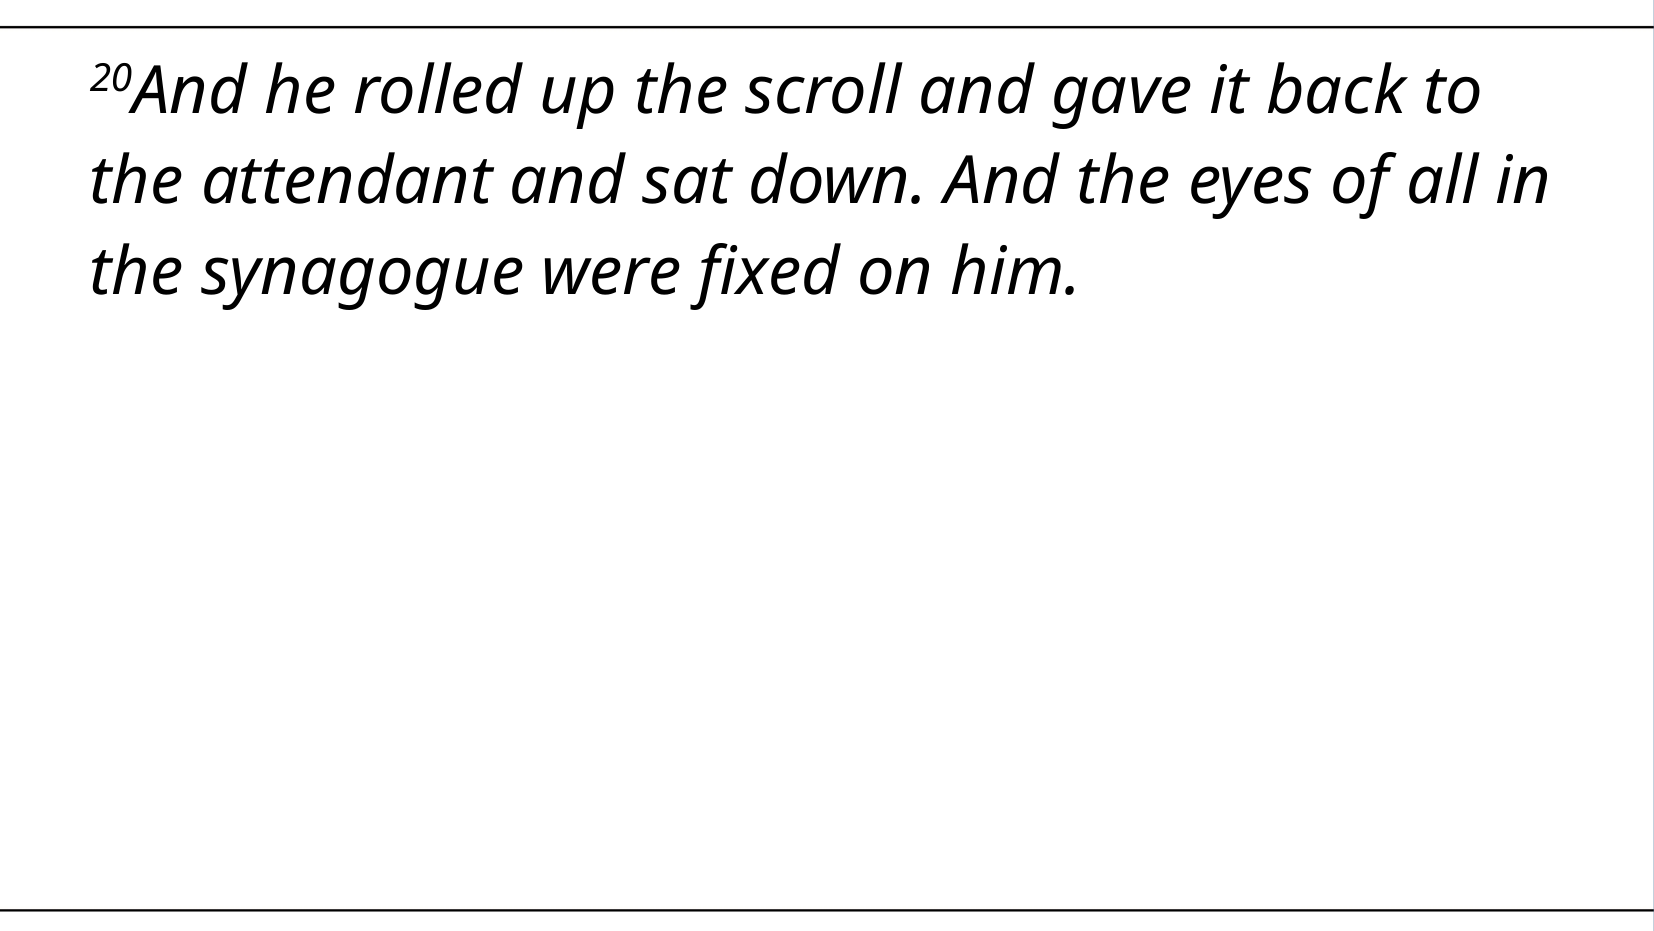

20And he rolled up the scroll and gave it back to the attendant and sat down. And the eyes of all in the synagogue were fixed on him.